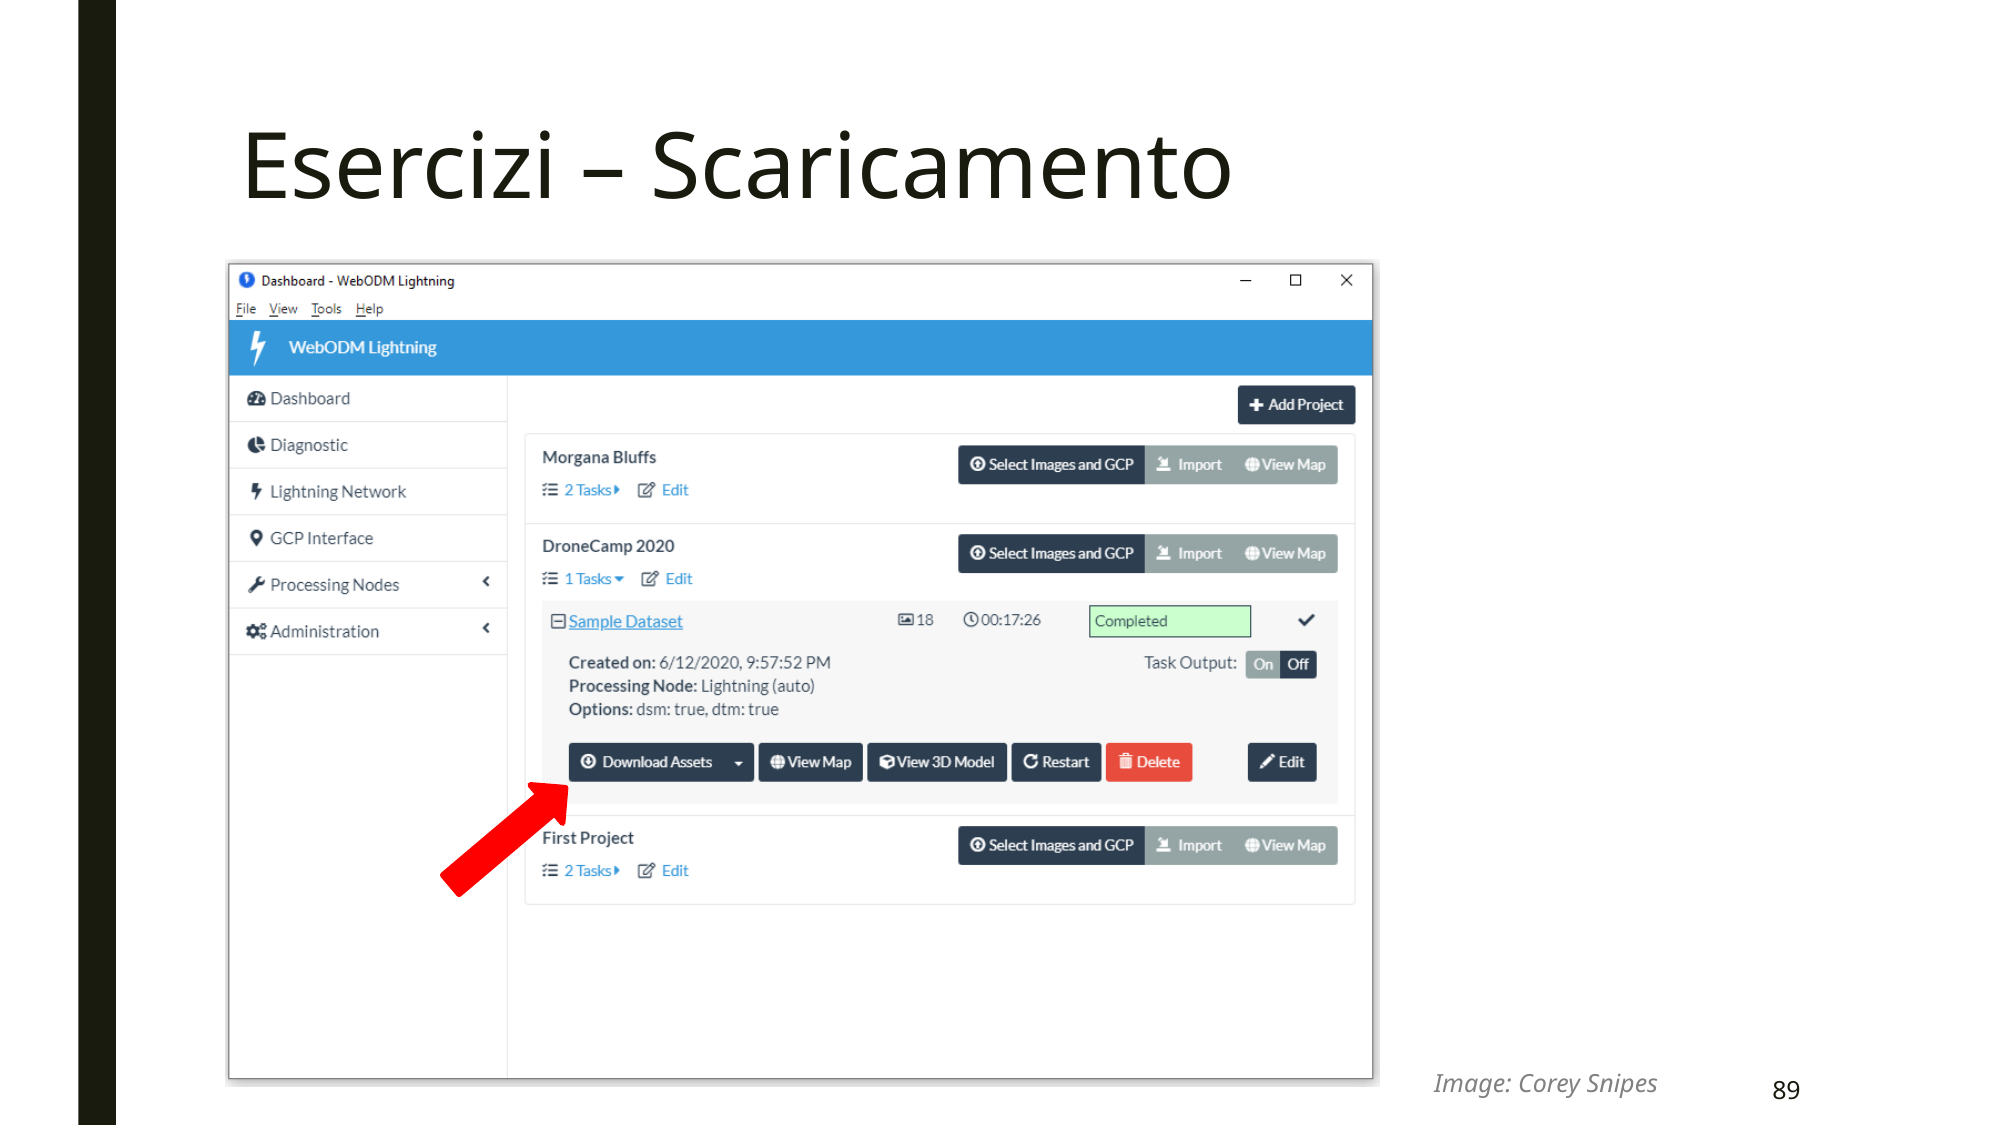

# Esercizi – Scaricamento
Image: Corey Snipes